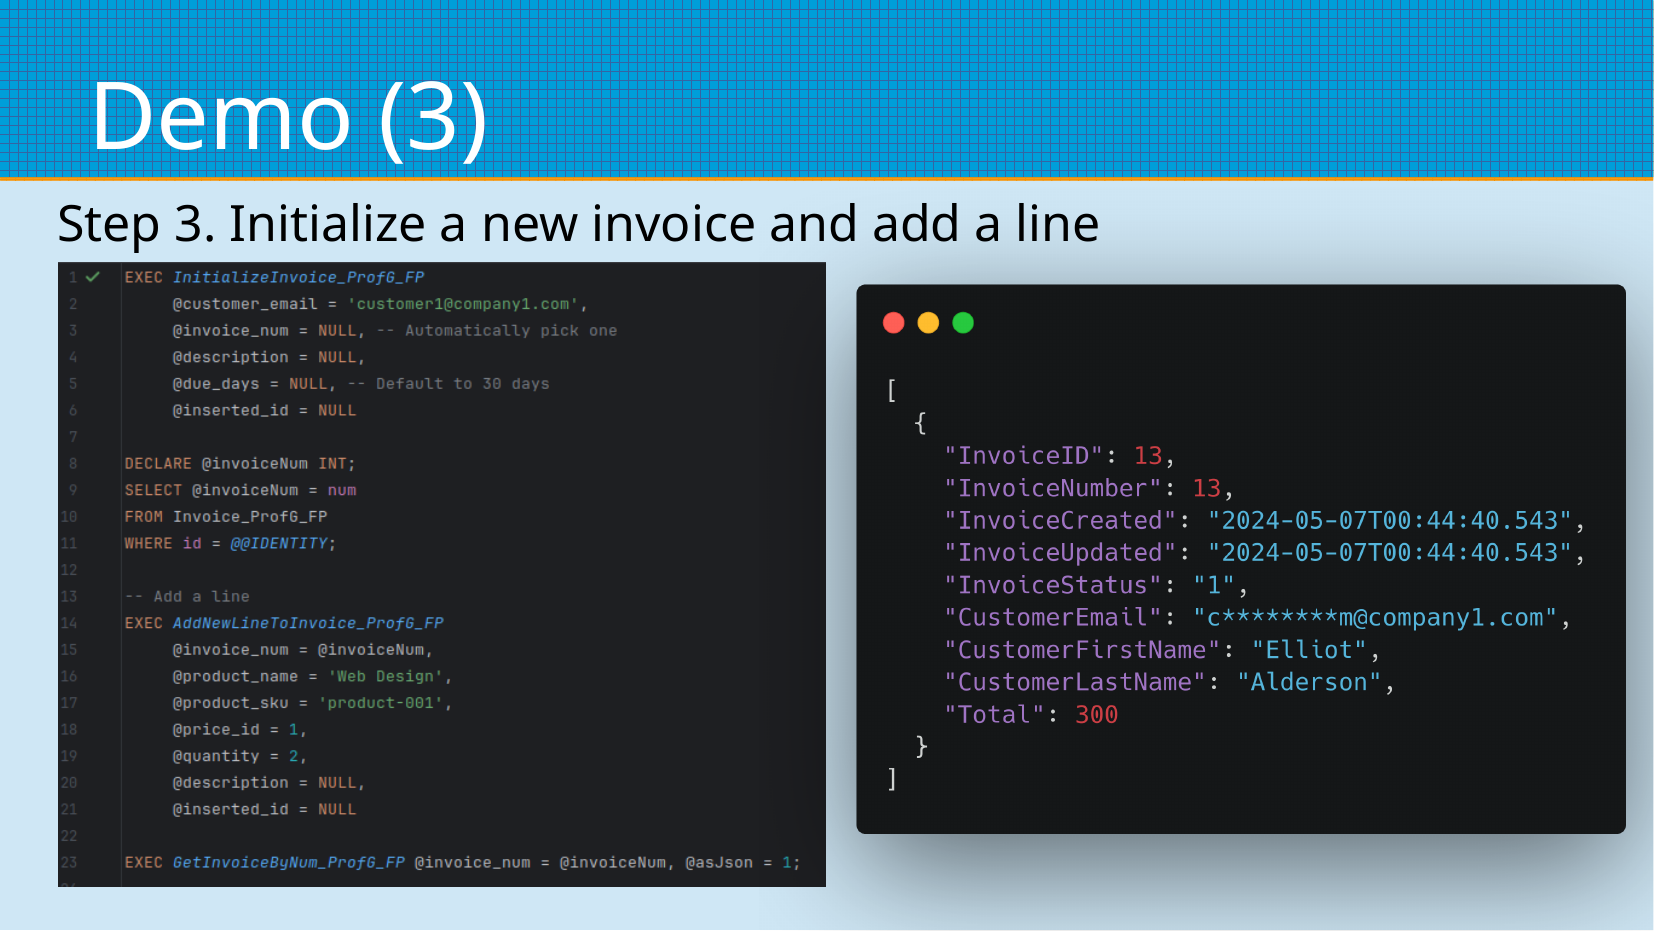

# Demo (3)
Step 3. Initialize a new invoice and add a line